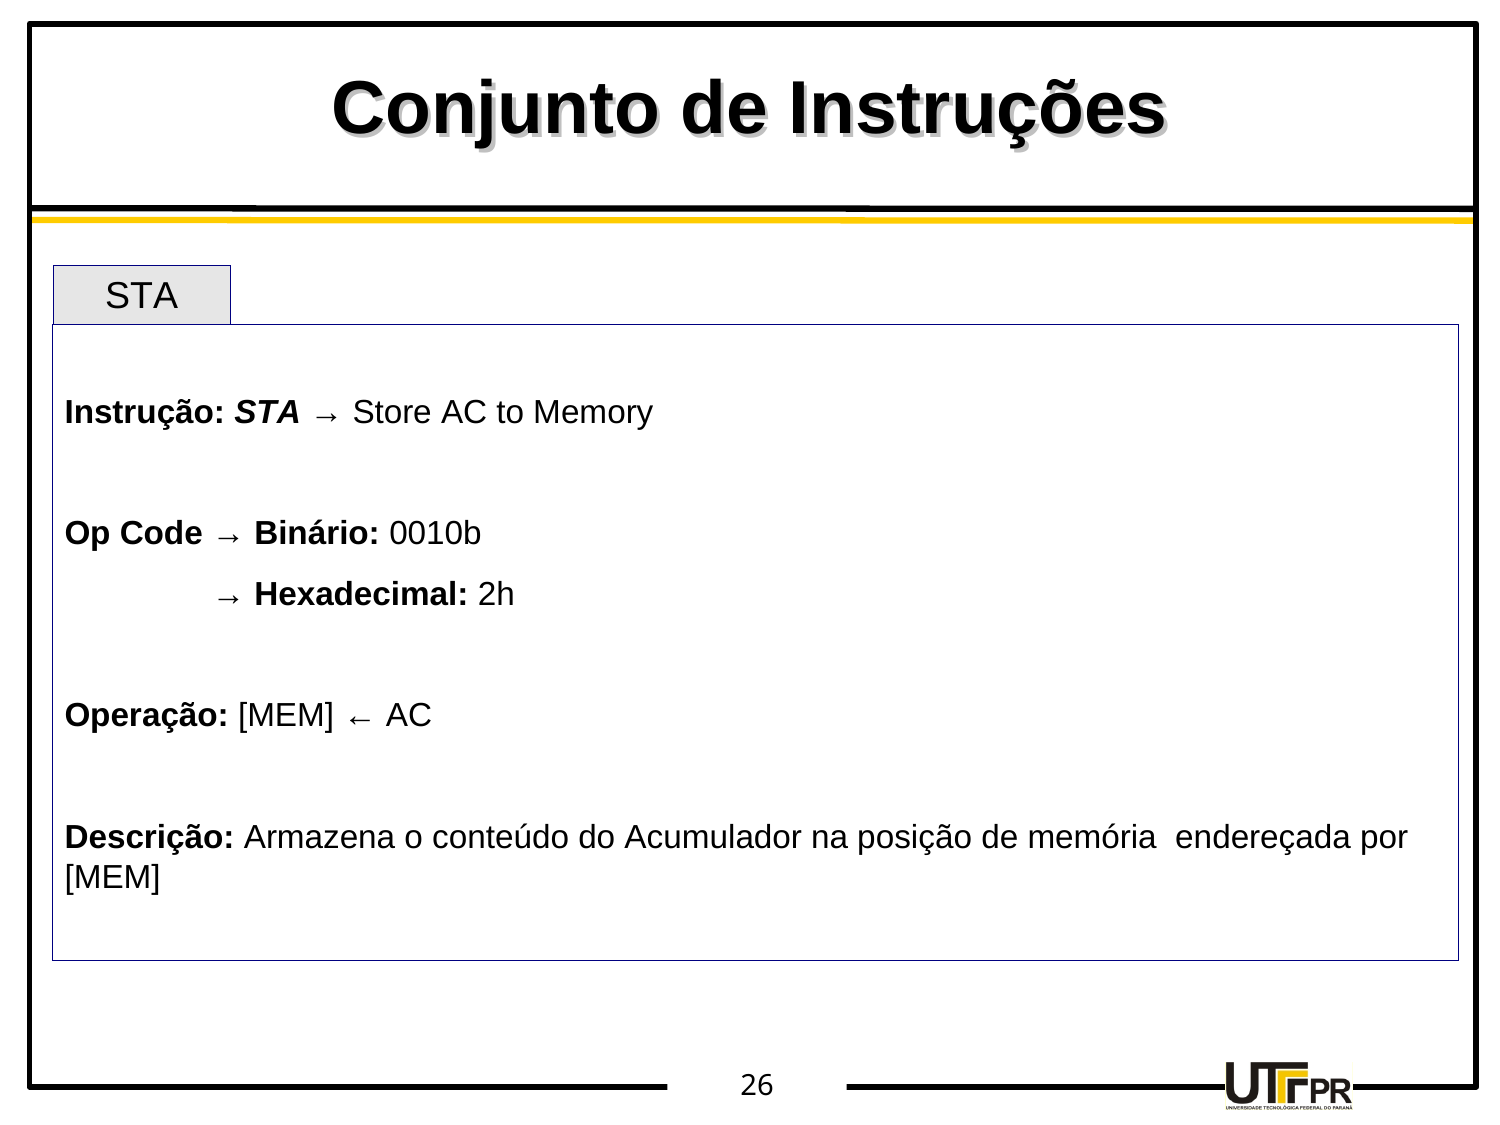

# Conjunto de Instruções
LOAD
STA
Instrução: STA → Store AC to Memory
Op Code → Binário: 0010b
		→ Hexadecimal: 2h
Operação: [MEM] ← AC
Descrição: Armazena o conteúdo do Acumulador na posição de memória endereçada por [MEM]
Instrução: LOAD → Load AC from Memory
Op Code → Binário: 0001b
		→ Hexadecimal: 1h
Operação: AC ← [MEM]
Descrição: Carrega AC a partir do conteúdo da posição de memória endereçada por [MEM]